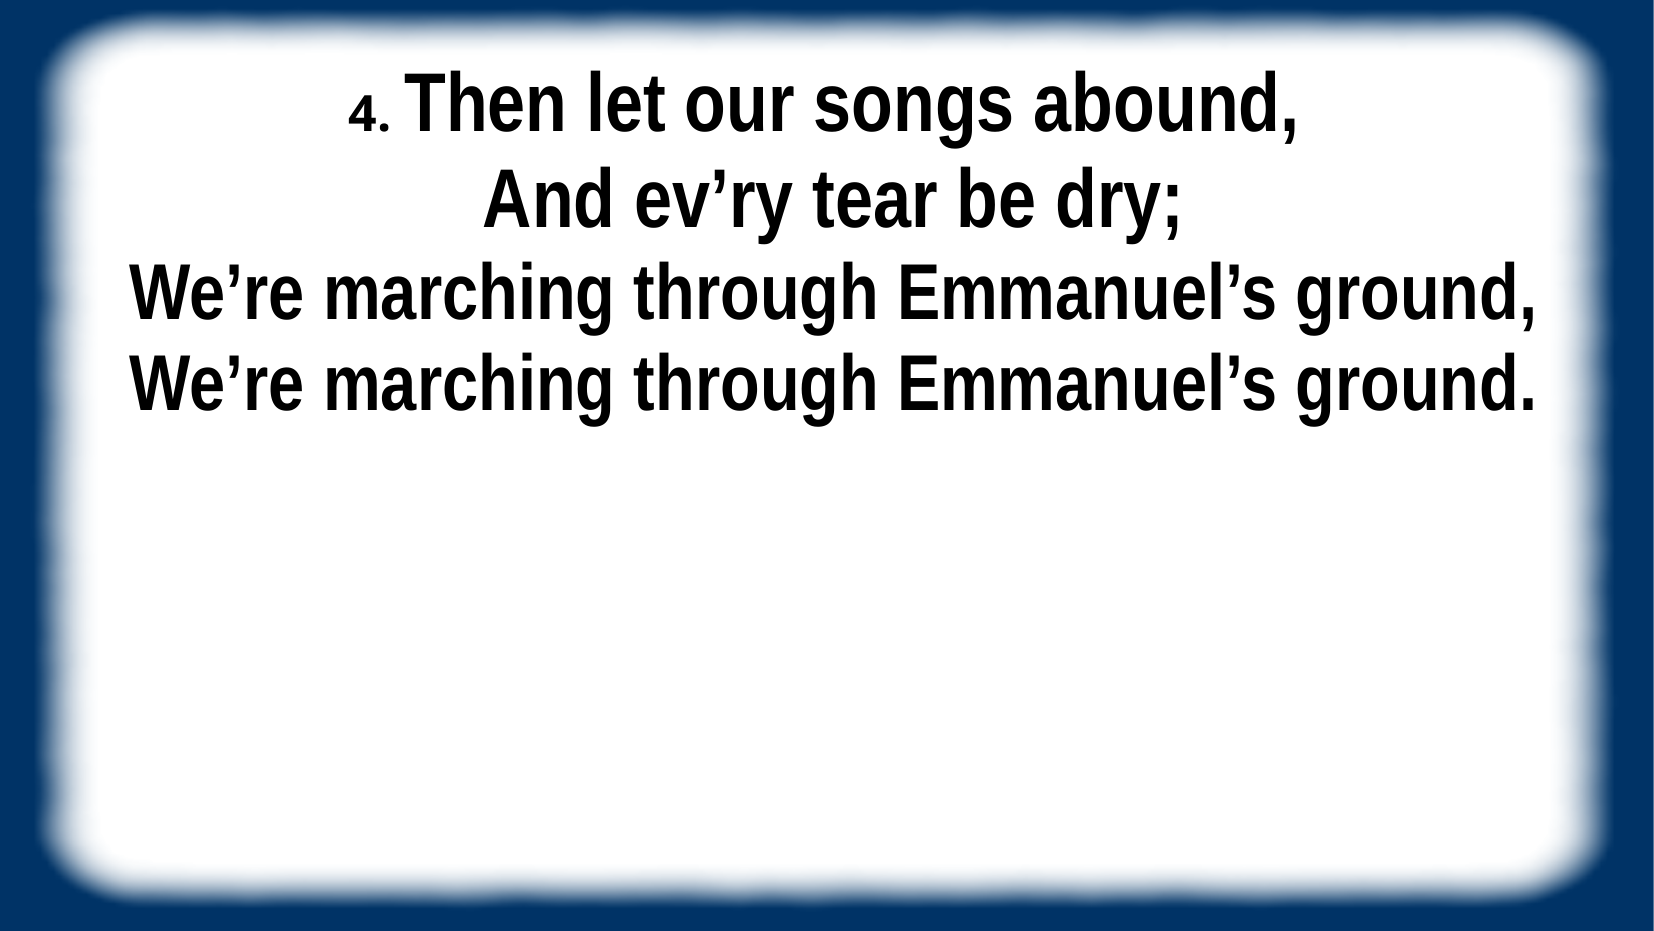

# 4. Then let our songs abound, And ev’ry tear be dry; We’re marching through Emmanuel’s ground, We’re marching through Emmanuel’s ground.